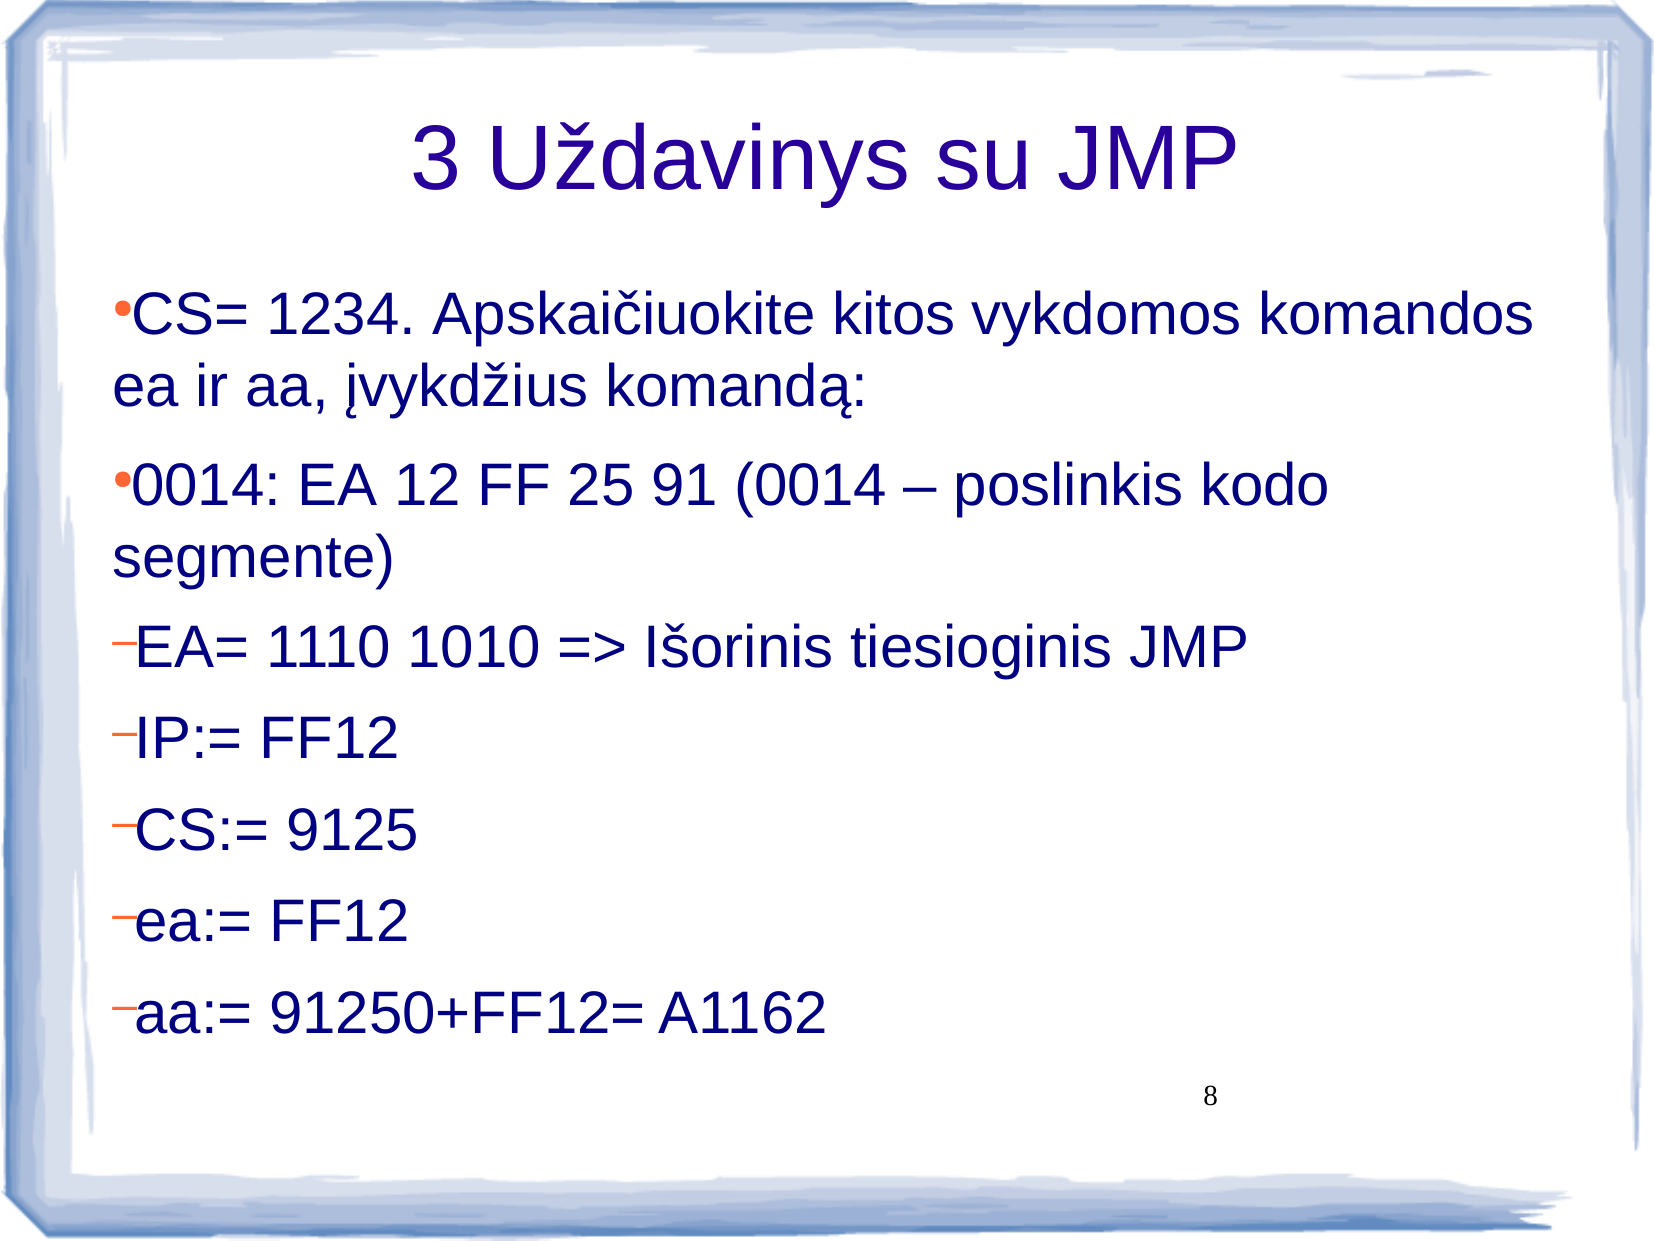

# 3 Uždavinys su JMP
CS= 1234. Apskaičiuokite kitos vykdomos komandos ea ir aa, įvykdžius komandą:
0014: EA 12 FF 25 91 (0014 – poslinkis kodo segmente)
EA= 1110 1010 => Išorinis tiesioginis JMP
IP:= FF12
CS:= 9125
ea:= FF12
aa:= 91250+FF12= A1162